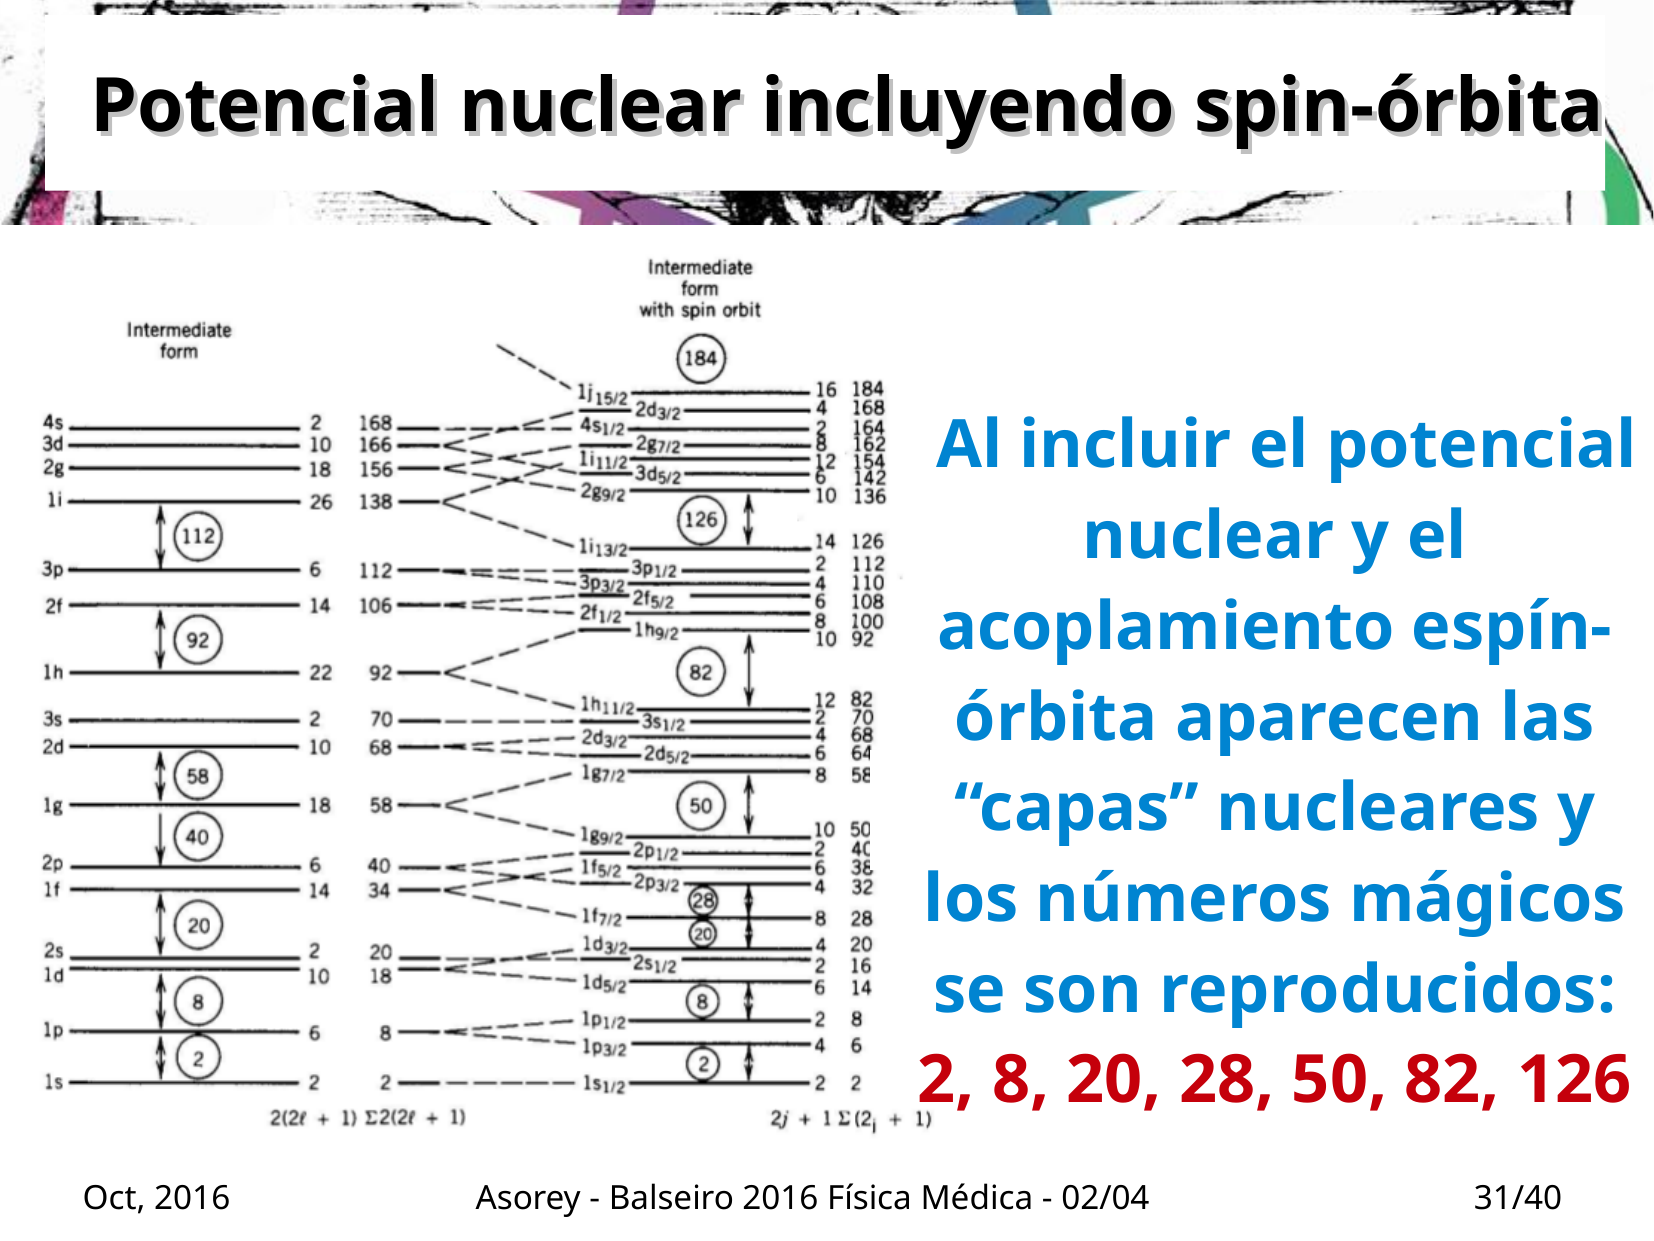

# Potencial nuclear incluyendo spin-órbita
Al incluir el potencial nuclear y el acoplamiento espín-órbita aparecen las “capas” nucleares y los números mágicos se son reproducidos:
2, 8, 20, 28, 50, 82, 126
Oct, 2016
Asorey - Balseiro 2016 Física Médica - 02/04
31